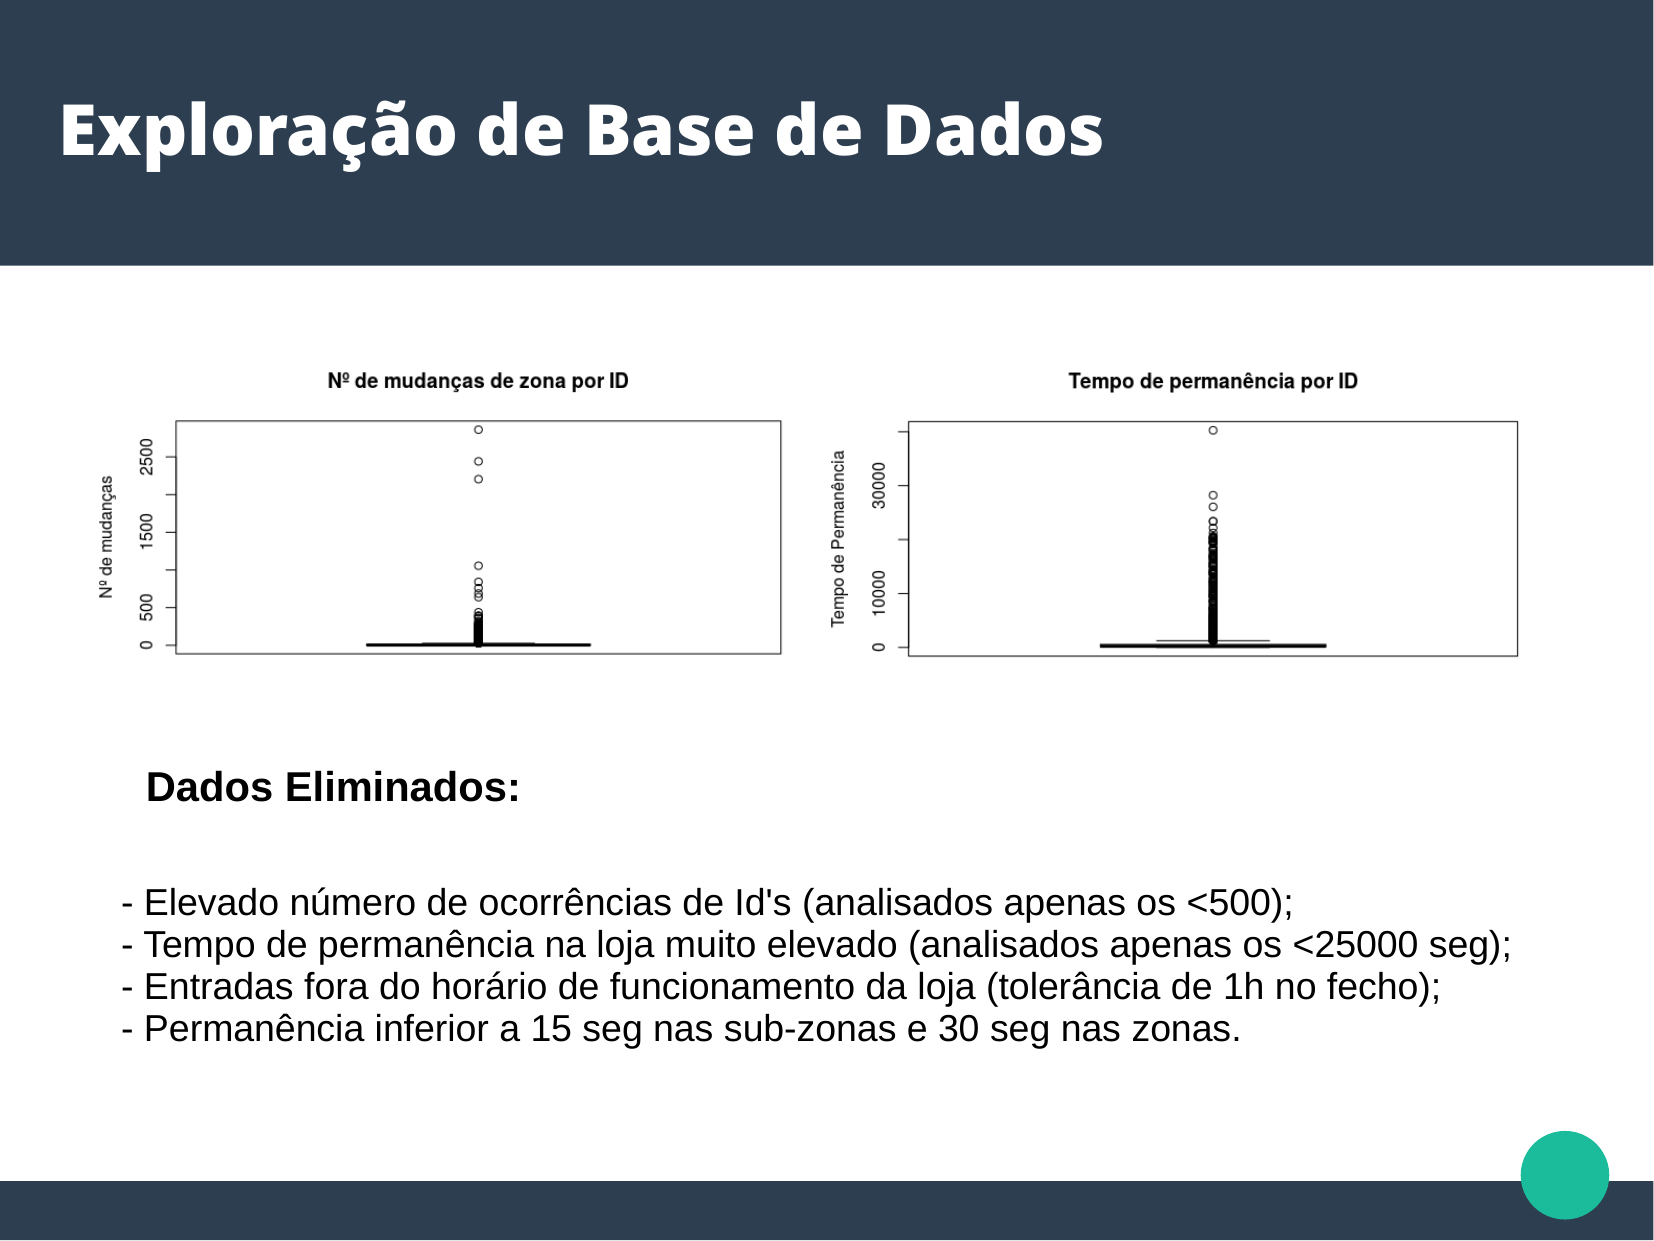

# Exploração de Base de Dados
Dados Eliminados:
- Elevado número de ocorrências de Id's (analisados apenas os <500);
- Tempo de permanência na loja muito elevado (analisados apenas os <25000 seg);
- Entradas fora do horário de funcionamento da loja (tolerância de 1h no fecho);
- Permanência inferior a 15 seg nas sub-zonas e 30 seg nas zonas.